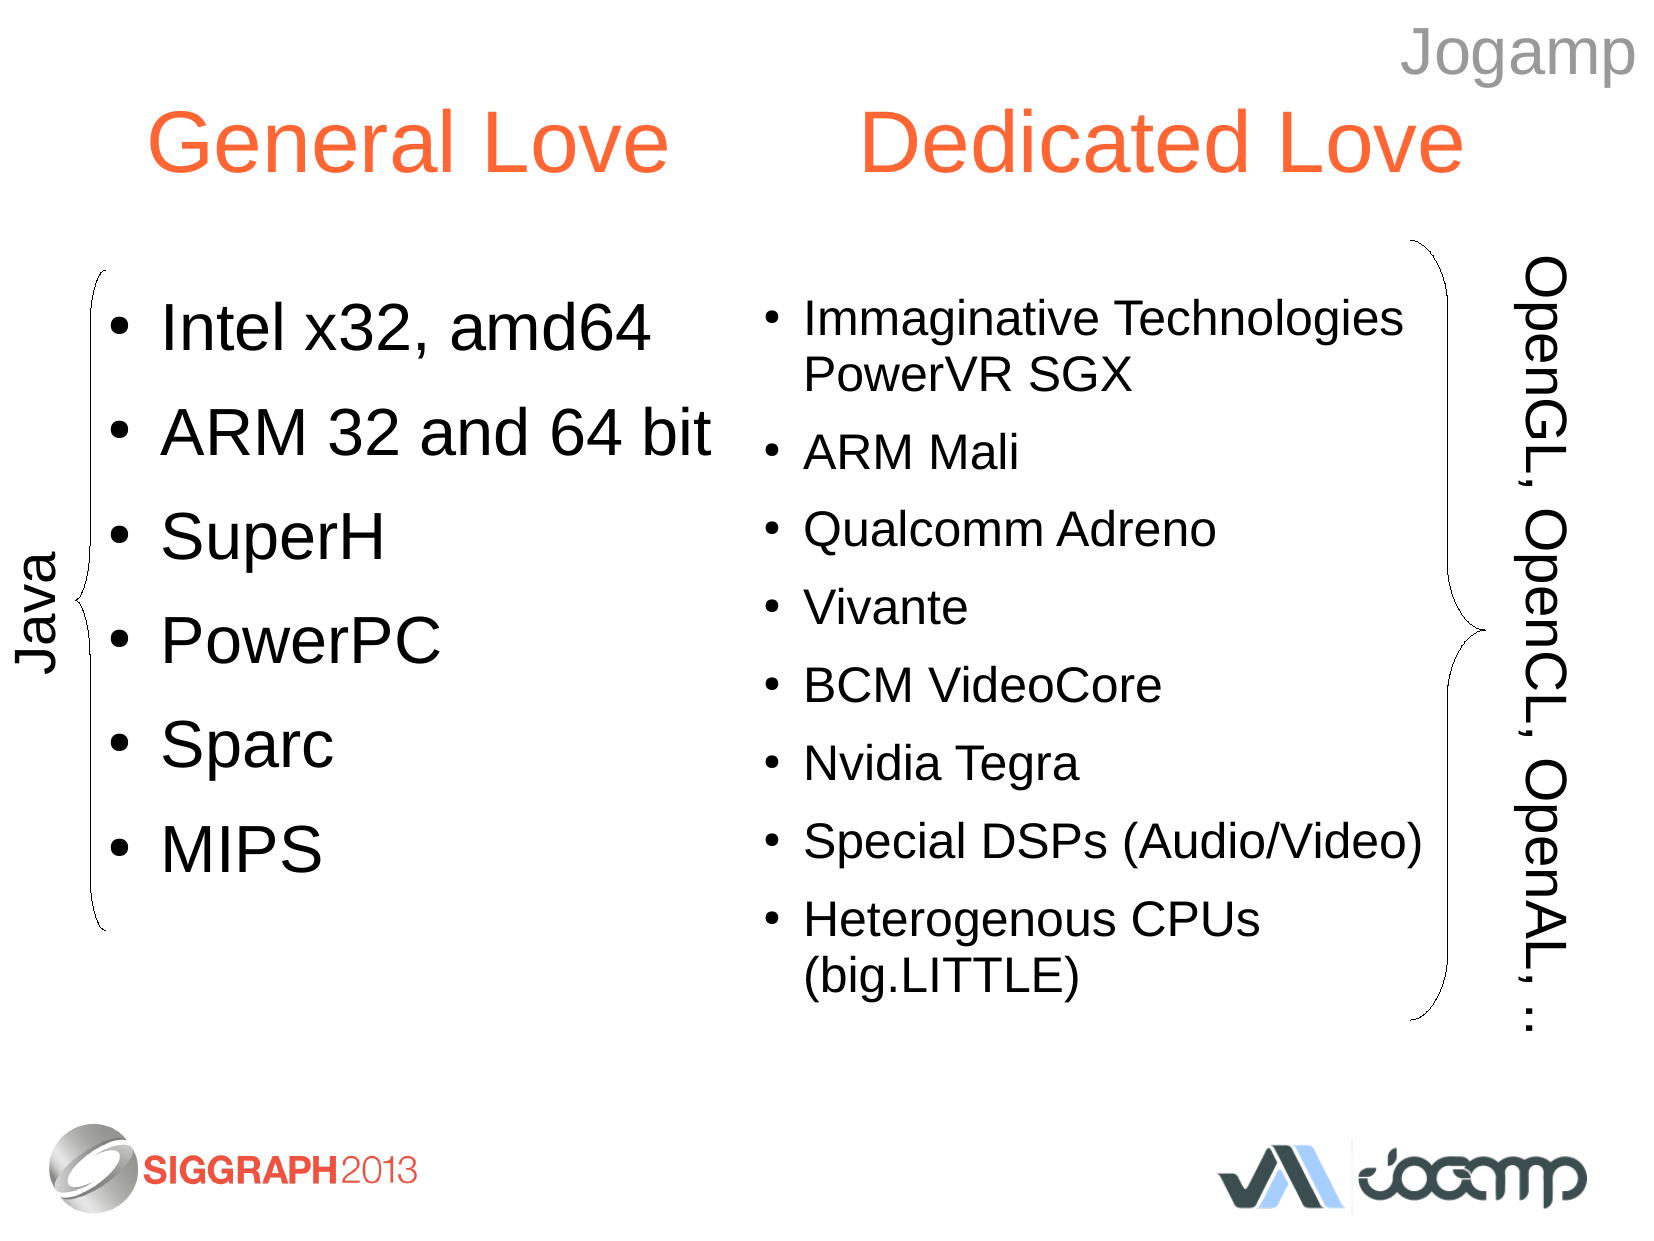

Jogamp
# General Love
Dedicated Love
Intel x32, amd64
ARM 32 and 64 bit
SuperH
PowerPC
Sparc
MIPS
Immaginative Technologies PowerVR SGX
ARM Mali
Qualcomm Adreno
Vivante
BCM VideoCore
Nvidia Tegra
Special DSPs (Audio/Video)
Heterogenous CPUs (big.LITTLE)
Java
OpenGL, OpenCL, OpenAL, ..